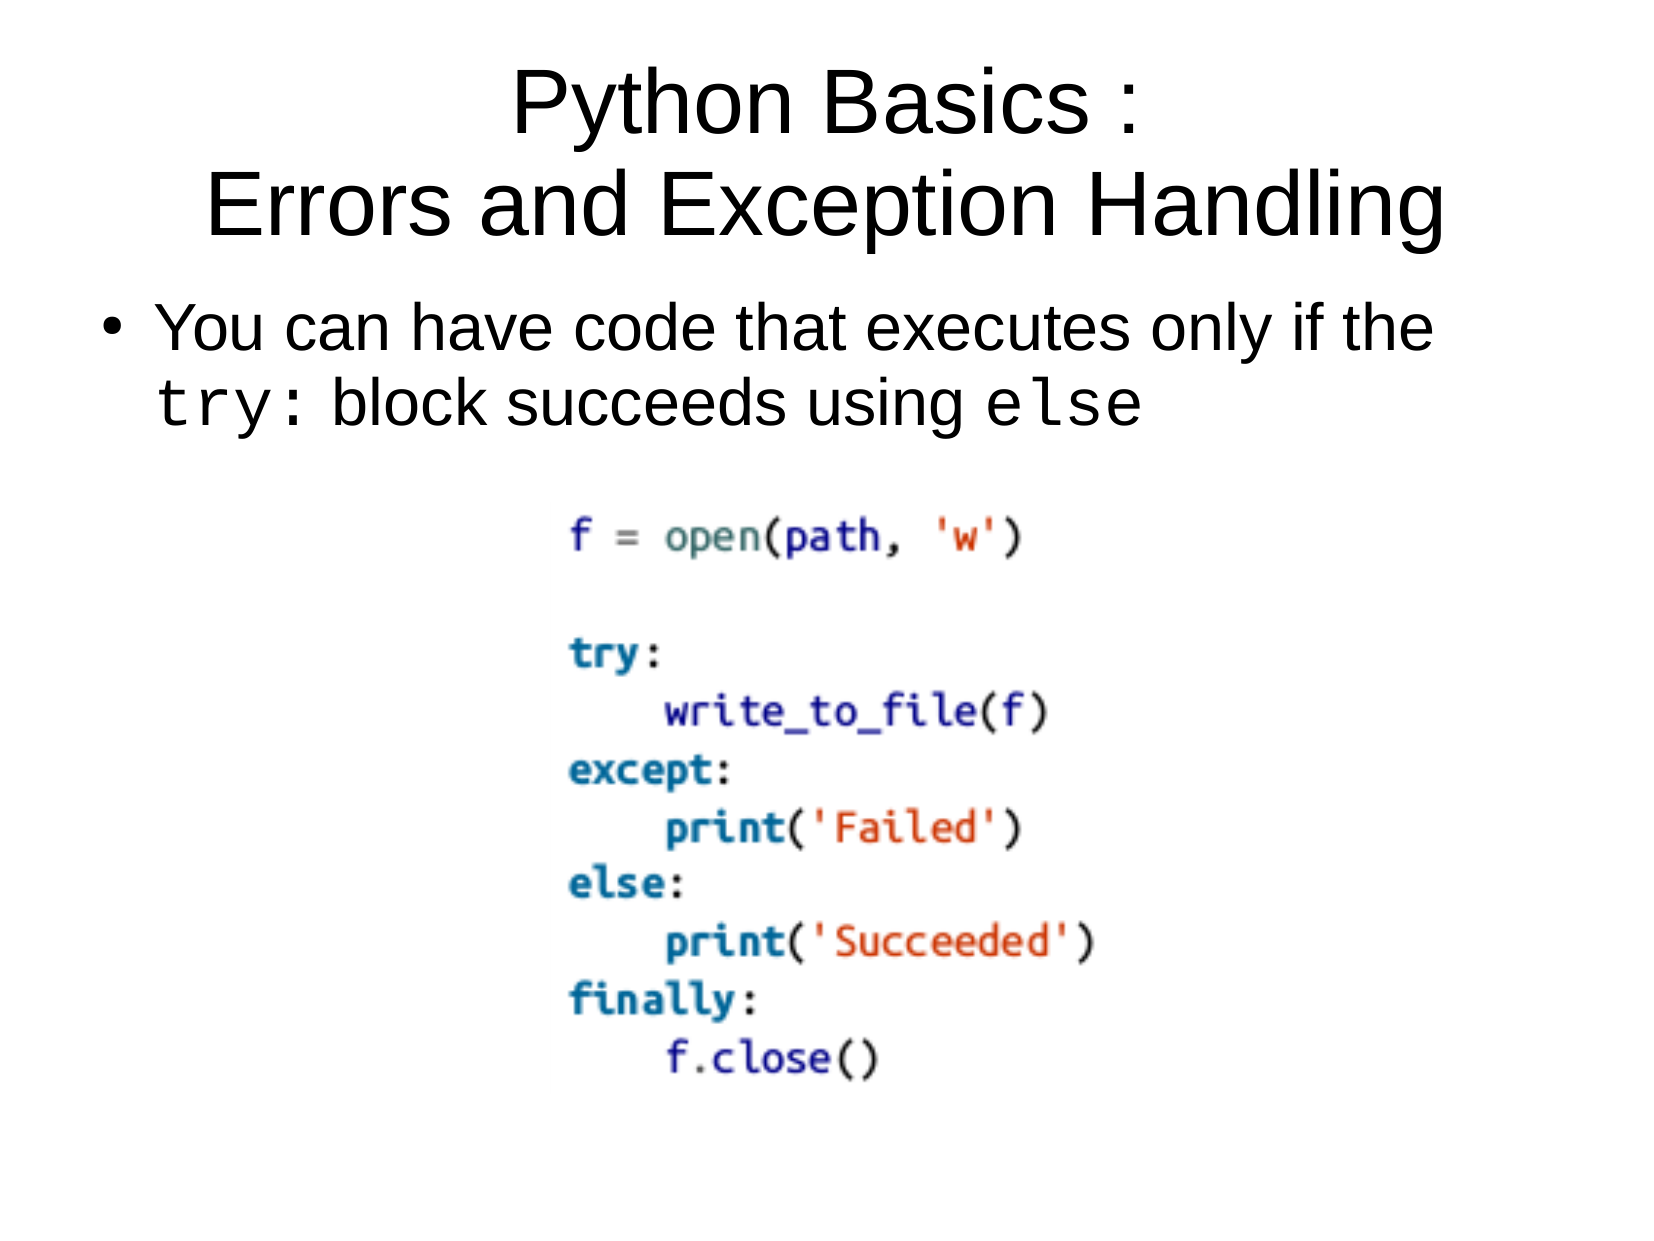

# Python Basics : Errors and Exception Handling
You can have code that executes only if the try: block succeeds using else